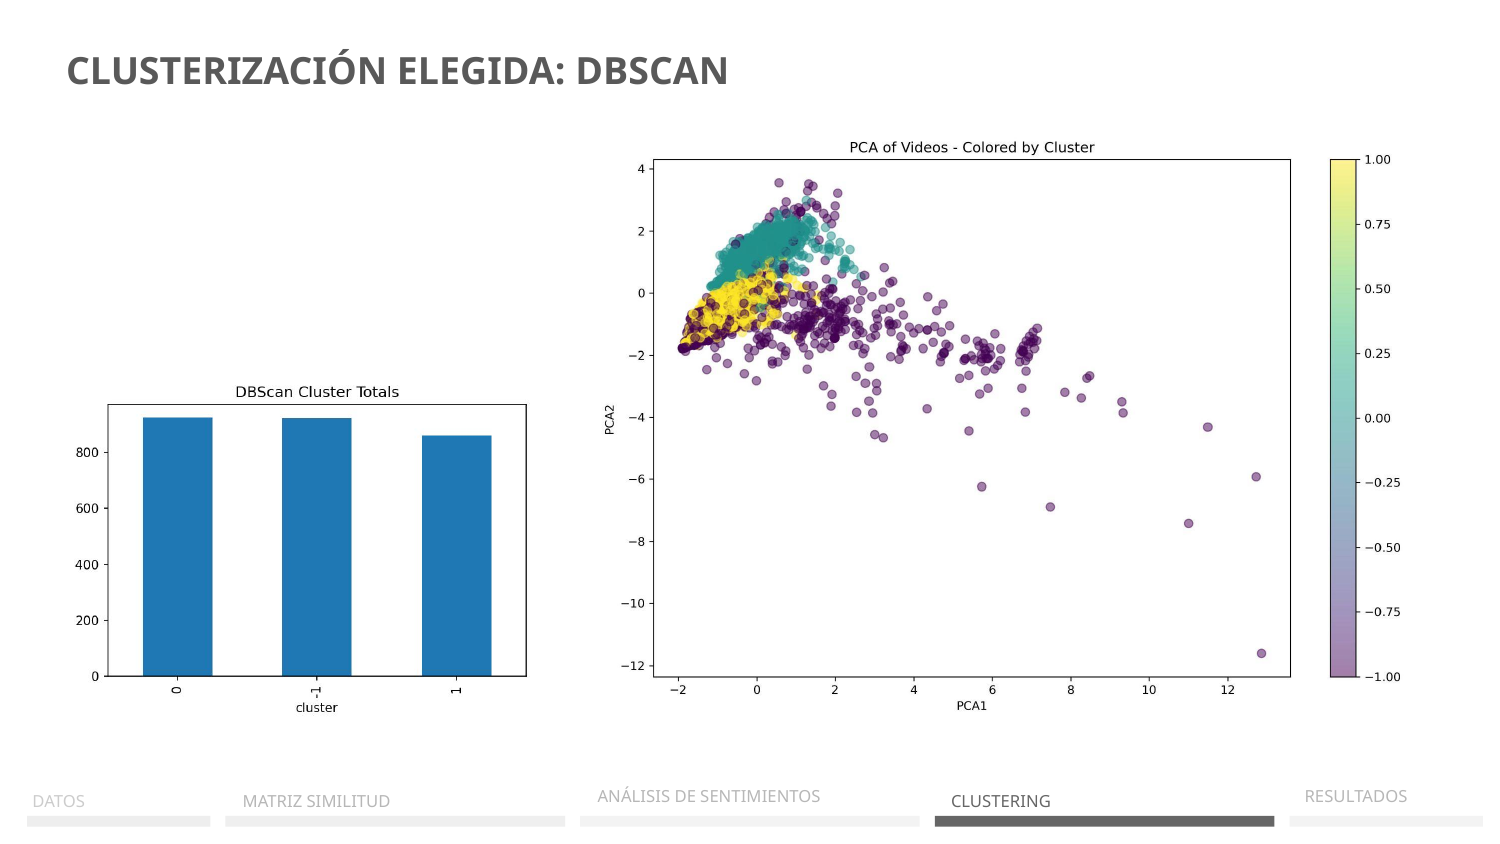

# CLUSTERIZACIÓN ELEGIDA: DBSCAN
ANÁLISIS DE SENTIMIENTOS
RESULTADOS
DATOS
MATRIZ SIMILITUD
CLUSTERING